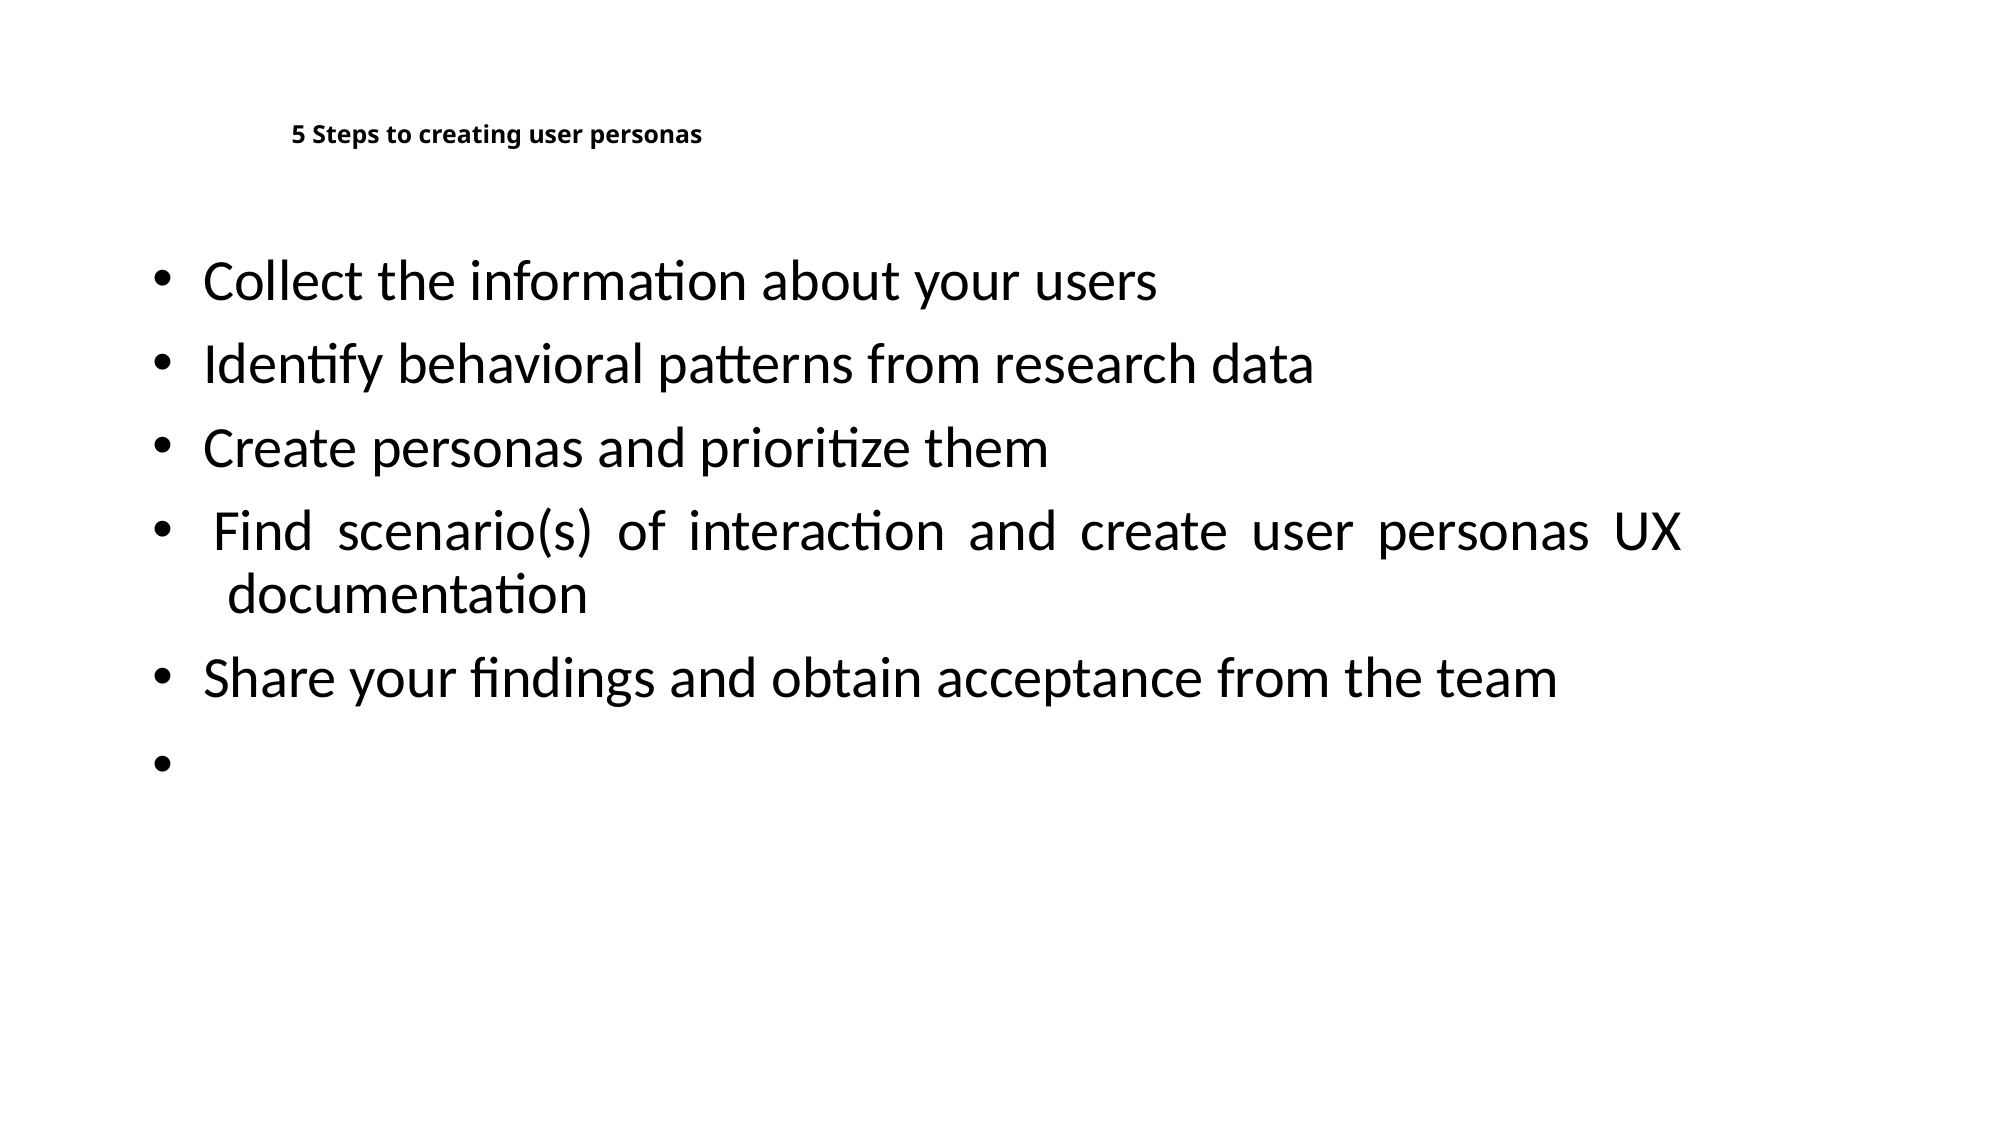

# 5 Steps to creating user personas
 Collect the information about your users
 Identify behavioral patterns from research data
 Create personas and prioritize them
 Find scenario(s) of interaction and create user personas UX documentation
 Share your findings and obtain acceptance from the team